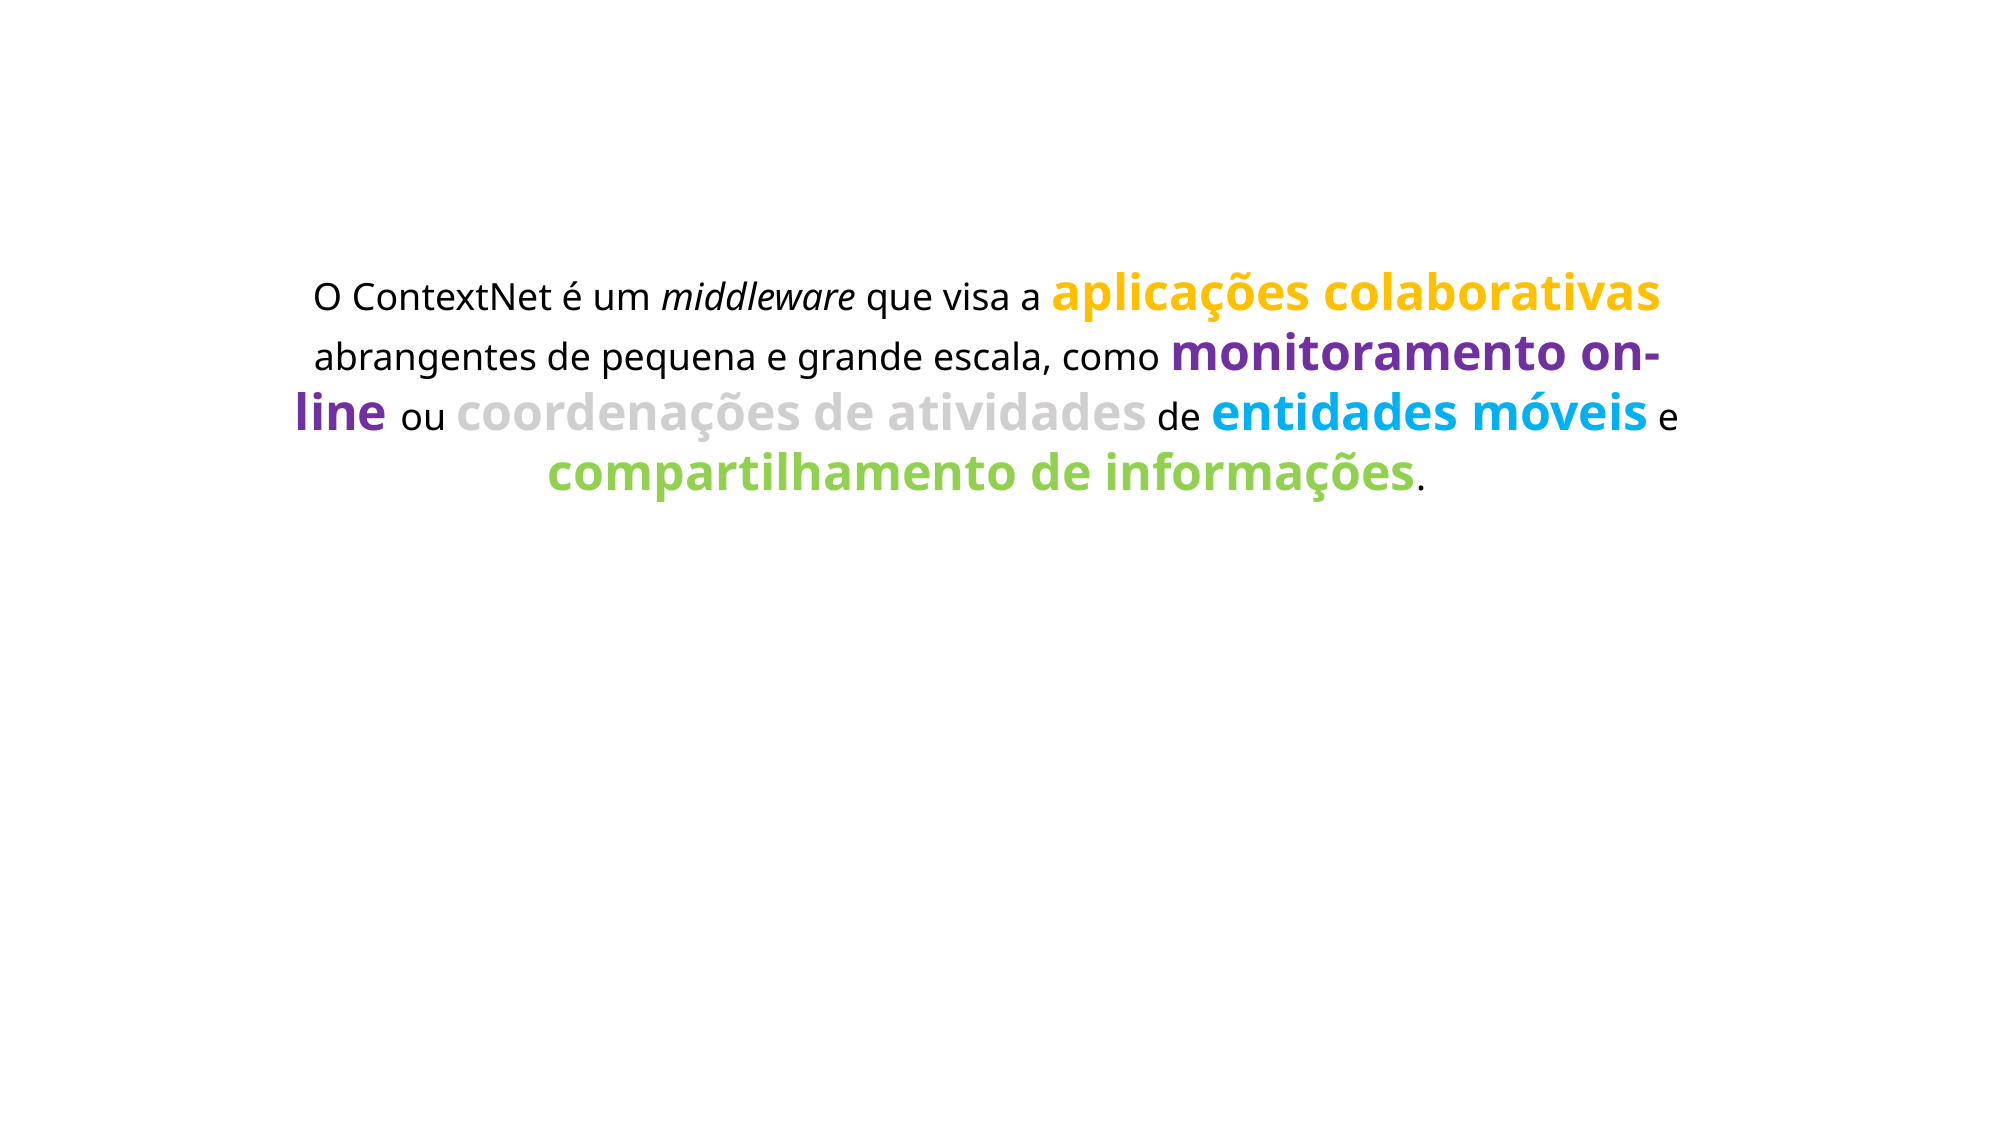

Agentes Comunicadores: Middleware IoT
O ContextNet é um middleware que visa a aplicações colaborativas abrangentes de pequena e grande escala, como monitoramento on-line ou coordenações de atividades de entidades móveis e compartilhamento de informações.